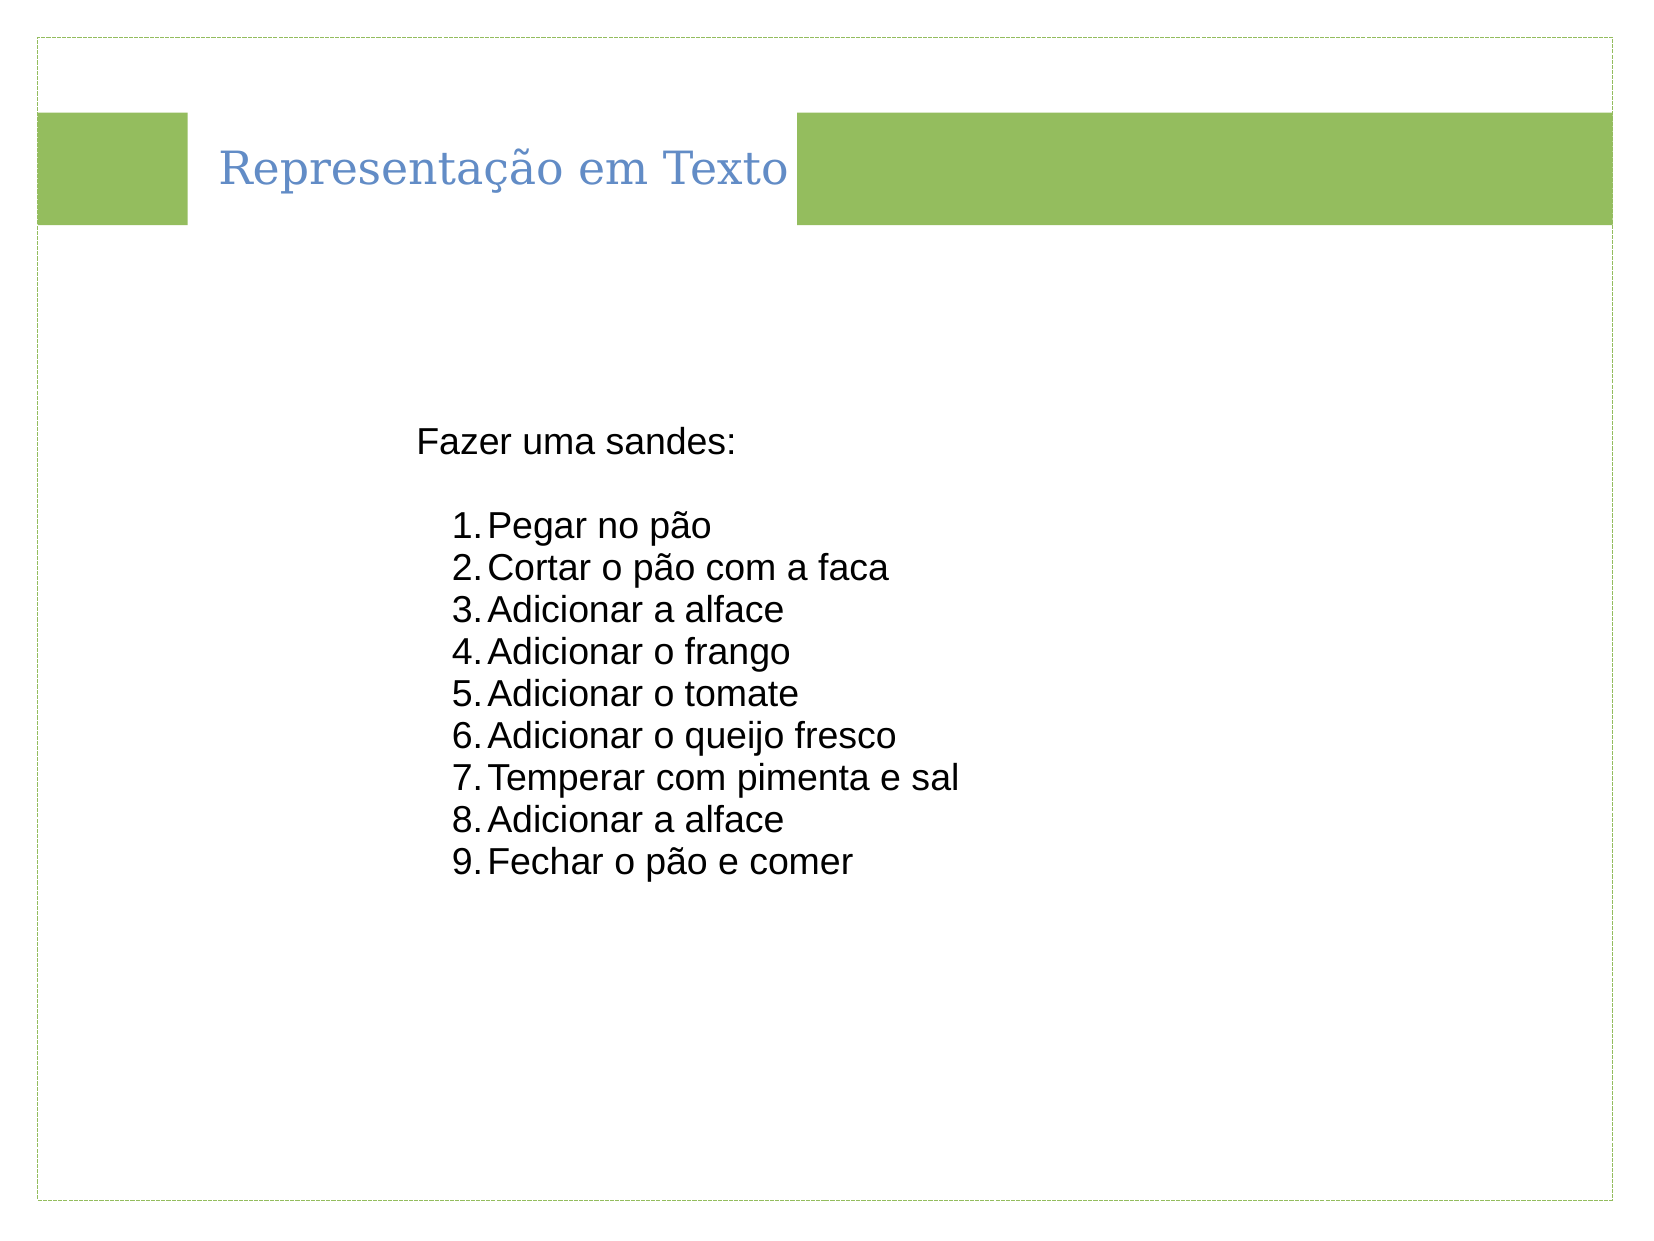

Representação em Texto
Fazer uma sandes:
Pegar no pão
Cortar o pão com a faca
Adicionar a alface
Adicionar o frango
Adicionar o tomate
Adicionar o queijo fresco
Temperar com pimenta e sal
Adicionar a alface
Fechar o pão e comer